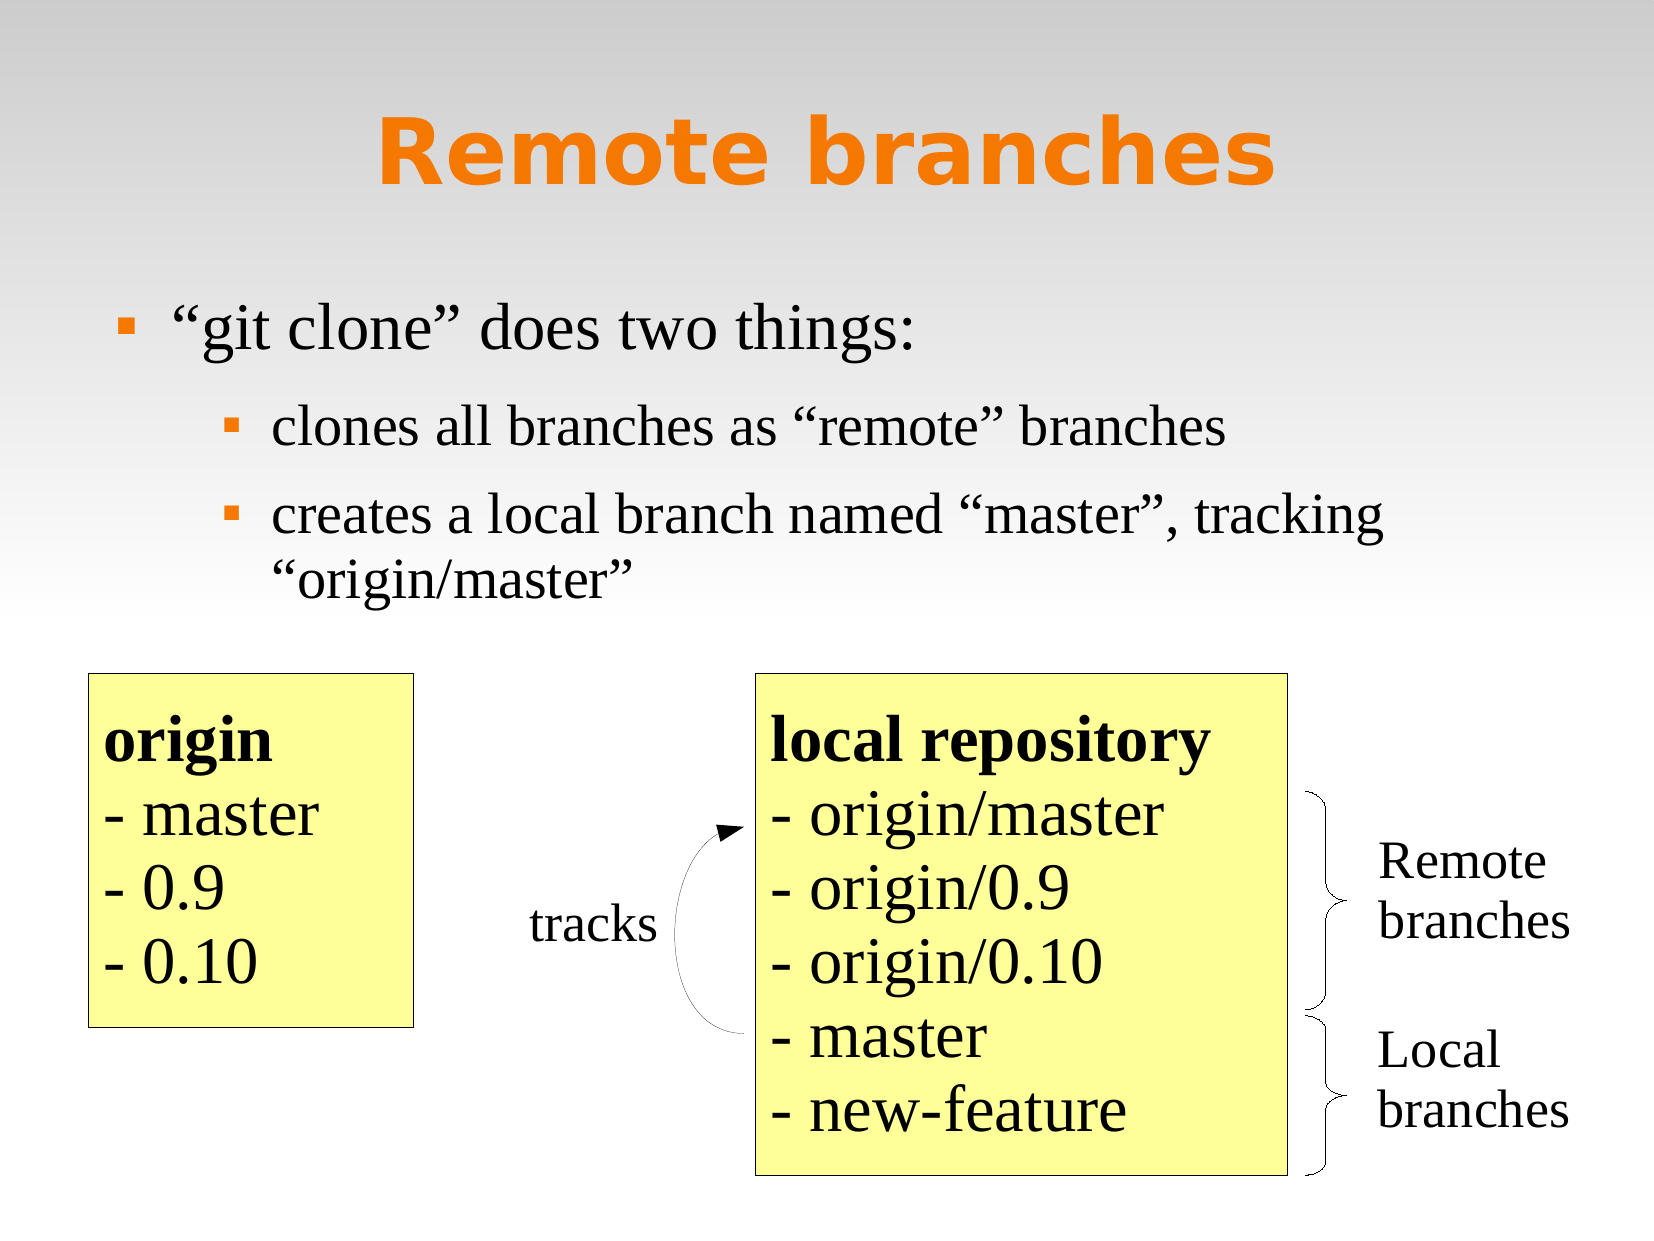

# Remote branches
“git clone” does two things:
clones all branches as “remote” branches
creates a local branch named “master”, tracking “origin/master”
origin
- master
- 0.9
- 0.10
local repository
- origin/master
- origin/0.9
- origin/0.10
- master
- new-feature
Remote branches
tracks
Local branches